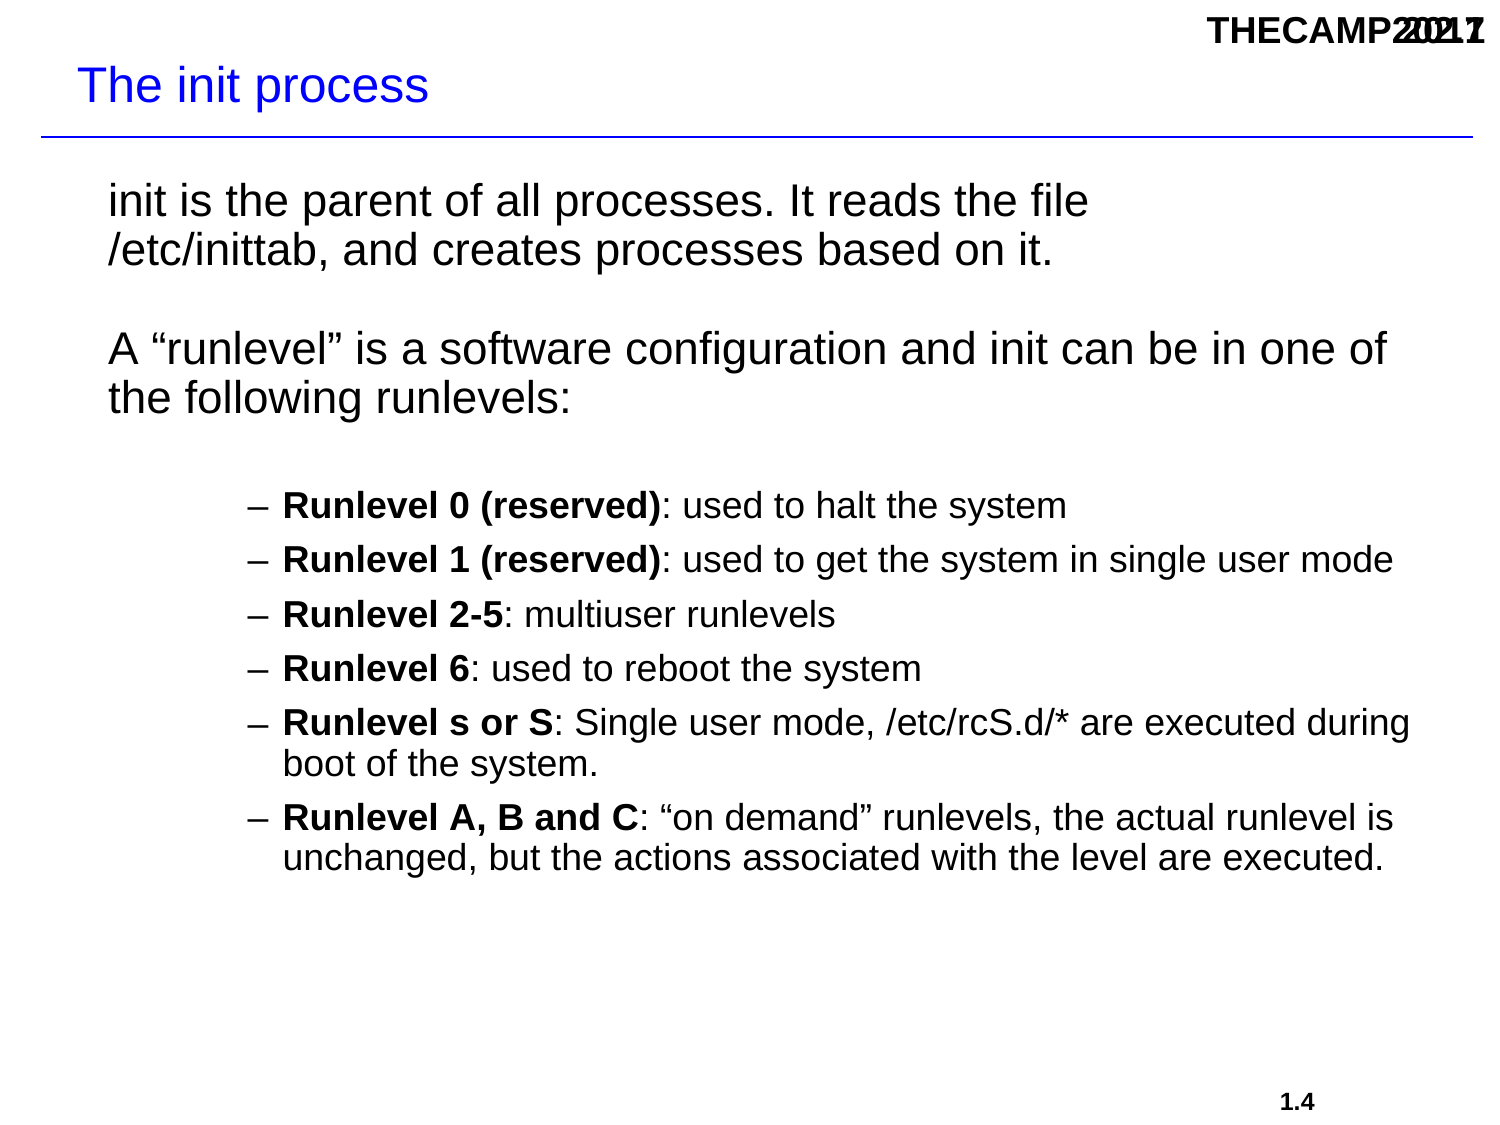

202.1
# The init process
init is the parent of all processes. It reads the file
/etc/inittab, and creates processes based on it.
A “runlevel” is a software configuration and init can be in one of the following runlevels:
Runlevel 0 (reserved): used to halt the system
Runlevel 1 (reserved): used to get the system in single user mode
Runlevel 2-5: multiuser runlevels
Runlevel 6: used to reboot the system
Runlevel s or S: Single user mode, /etc/rcS.d/* are executed during boot of the system.
Runlevel A, B and C: “on demand” runlevels, the actual runlevel is unchanged, but the actions associated with the level are executed.